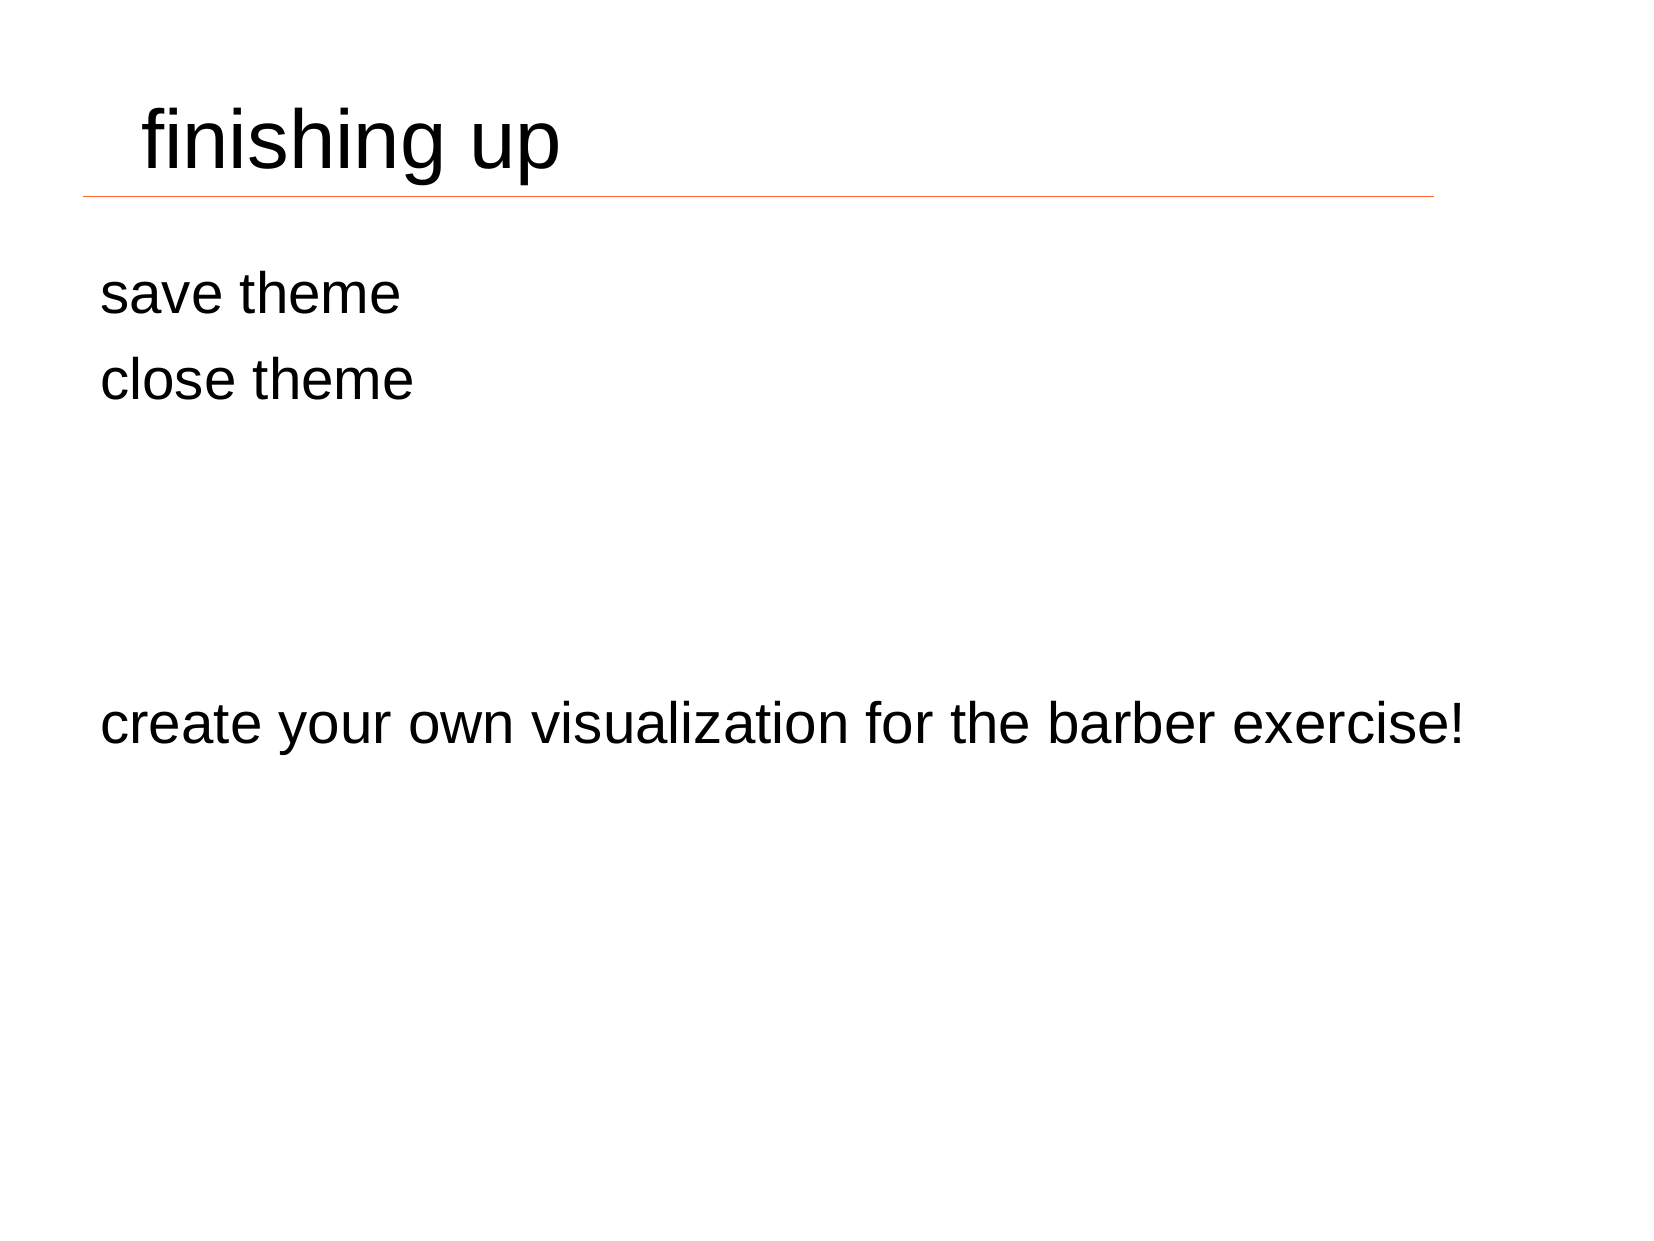

# finishing up
save theme
close theme
create your own visualization for the barber exercise!